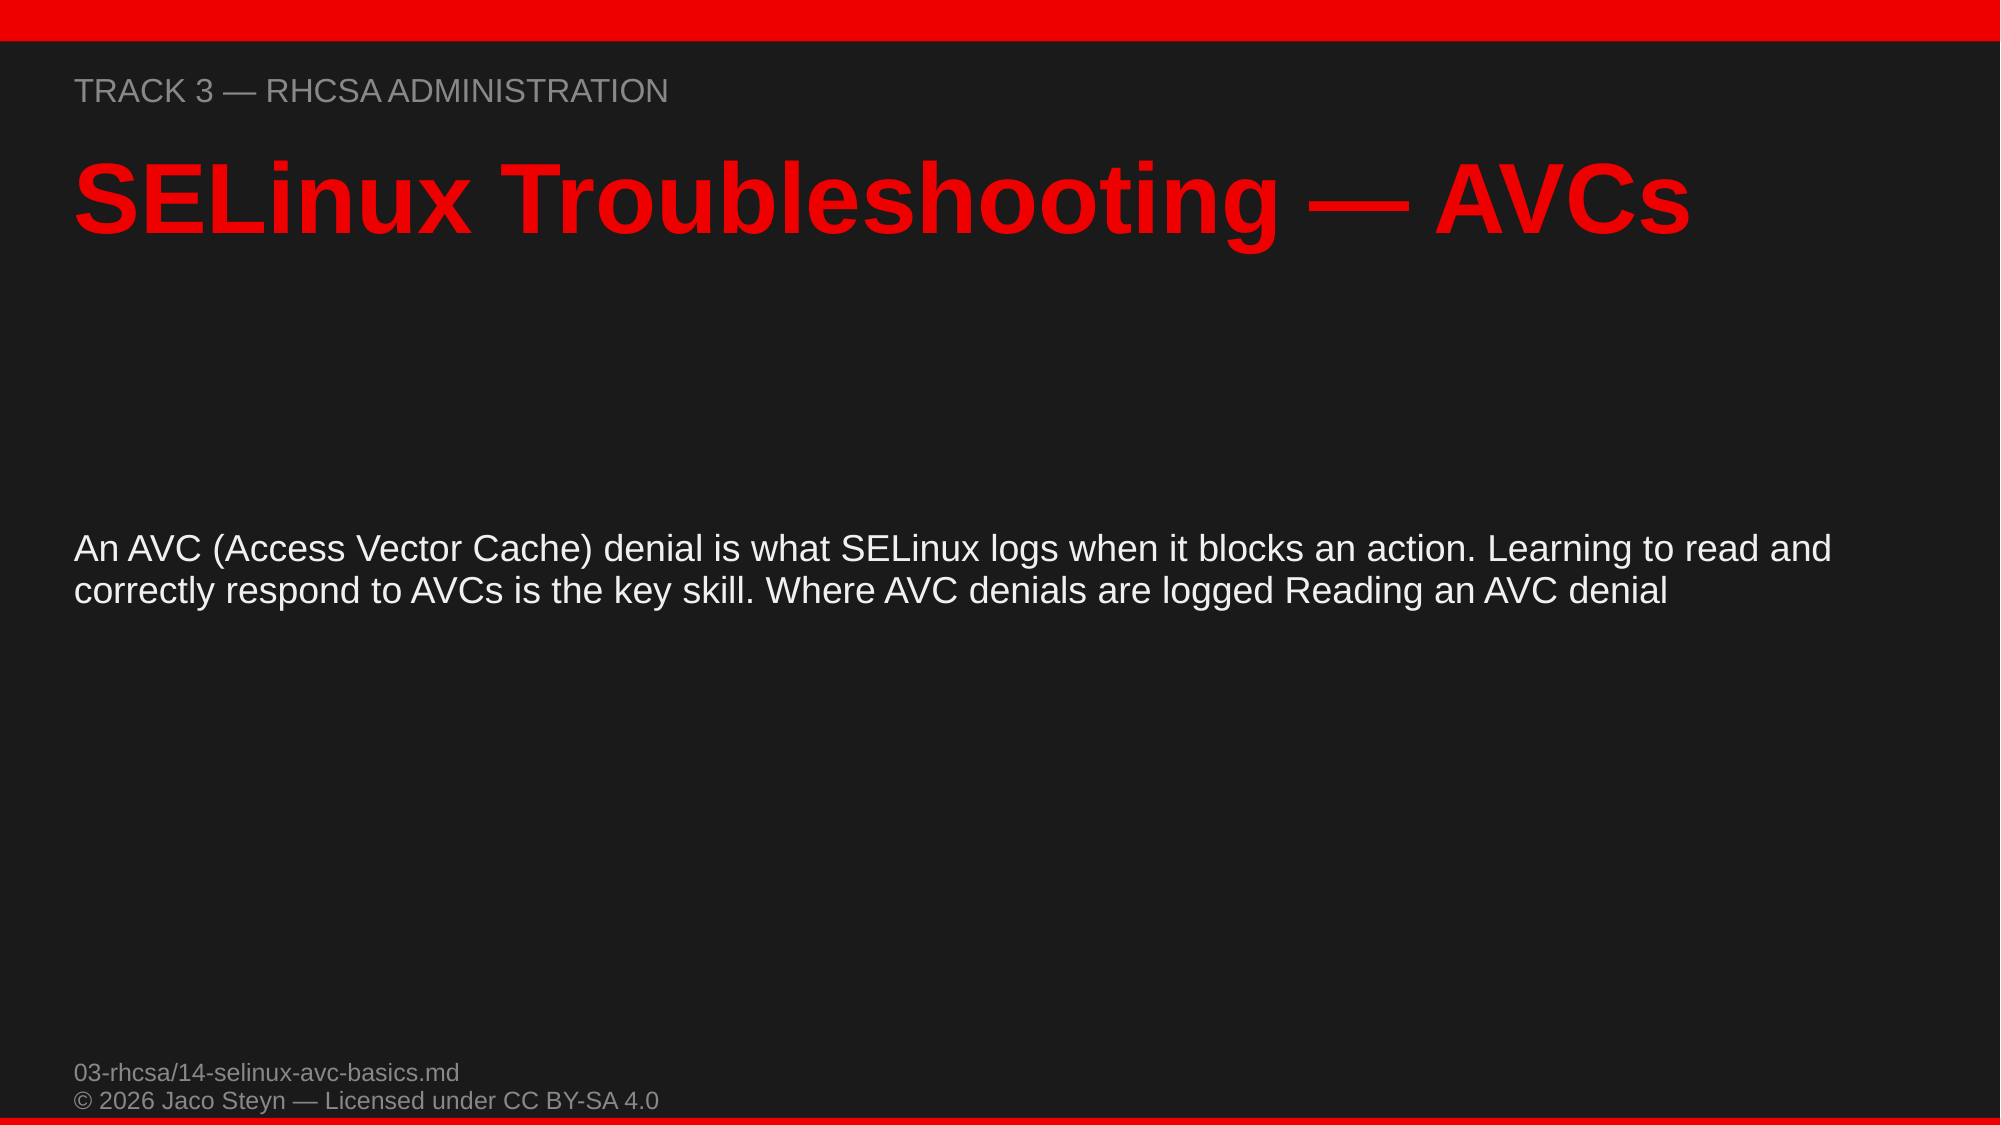

TRACK 3 — RHCSA ADMINISTRATION
SELinux Troubleshooting — AVCs
An AVC (Access Vector Cache) denial is what SELinux logs when it blocks an action. Learning to read and correctly respond to AVCs is the key skill. Where AVC denials are logged Reading an AVC denial
03-rhcsa/14-selinux-avc-basics.md
© 2026 Jaco Steyn — Licensed under CC BY-SA 4.0